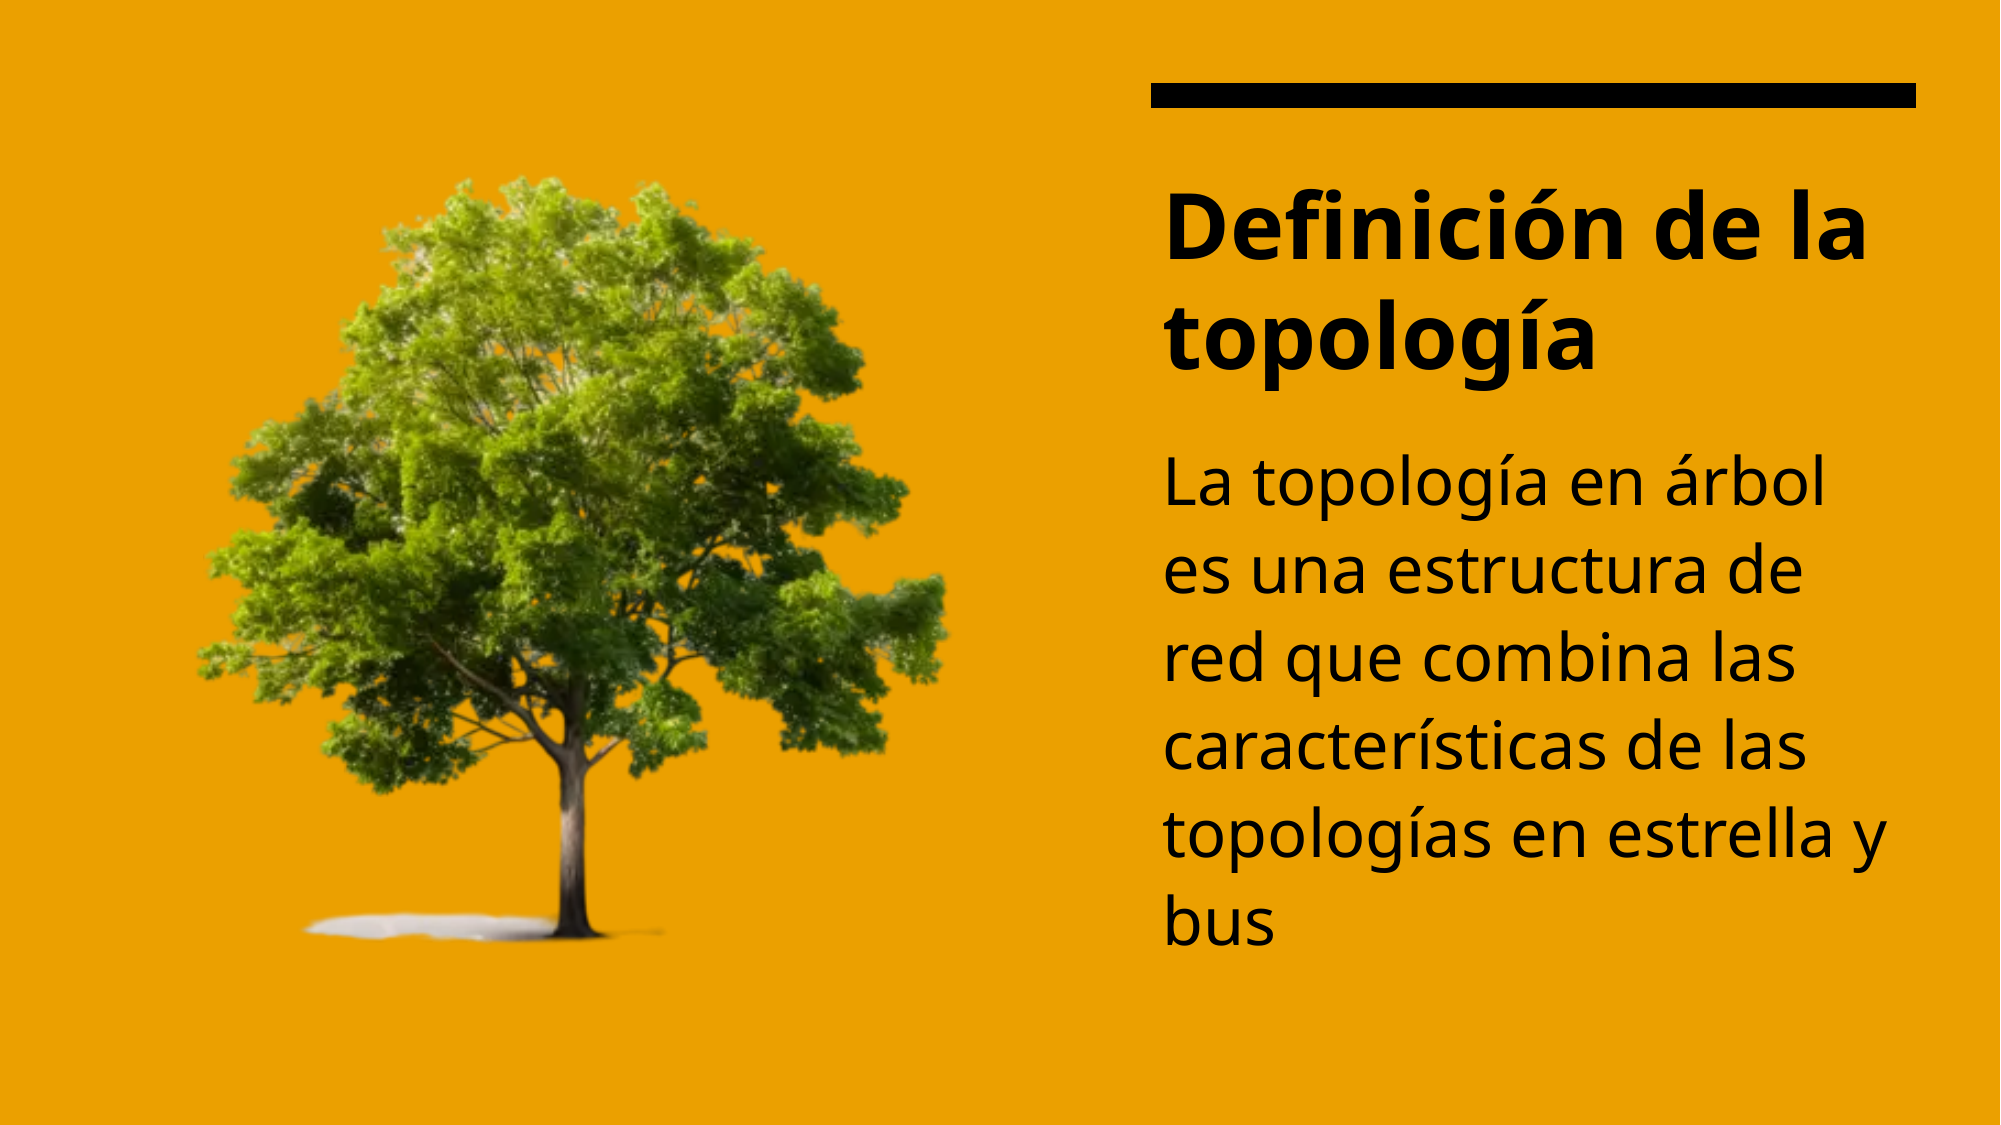

# Definición de la topología
La topología en árbol es una estructura de red que combina las características de las topologías en estrella y bus